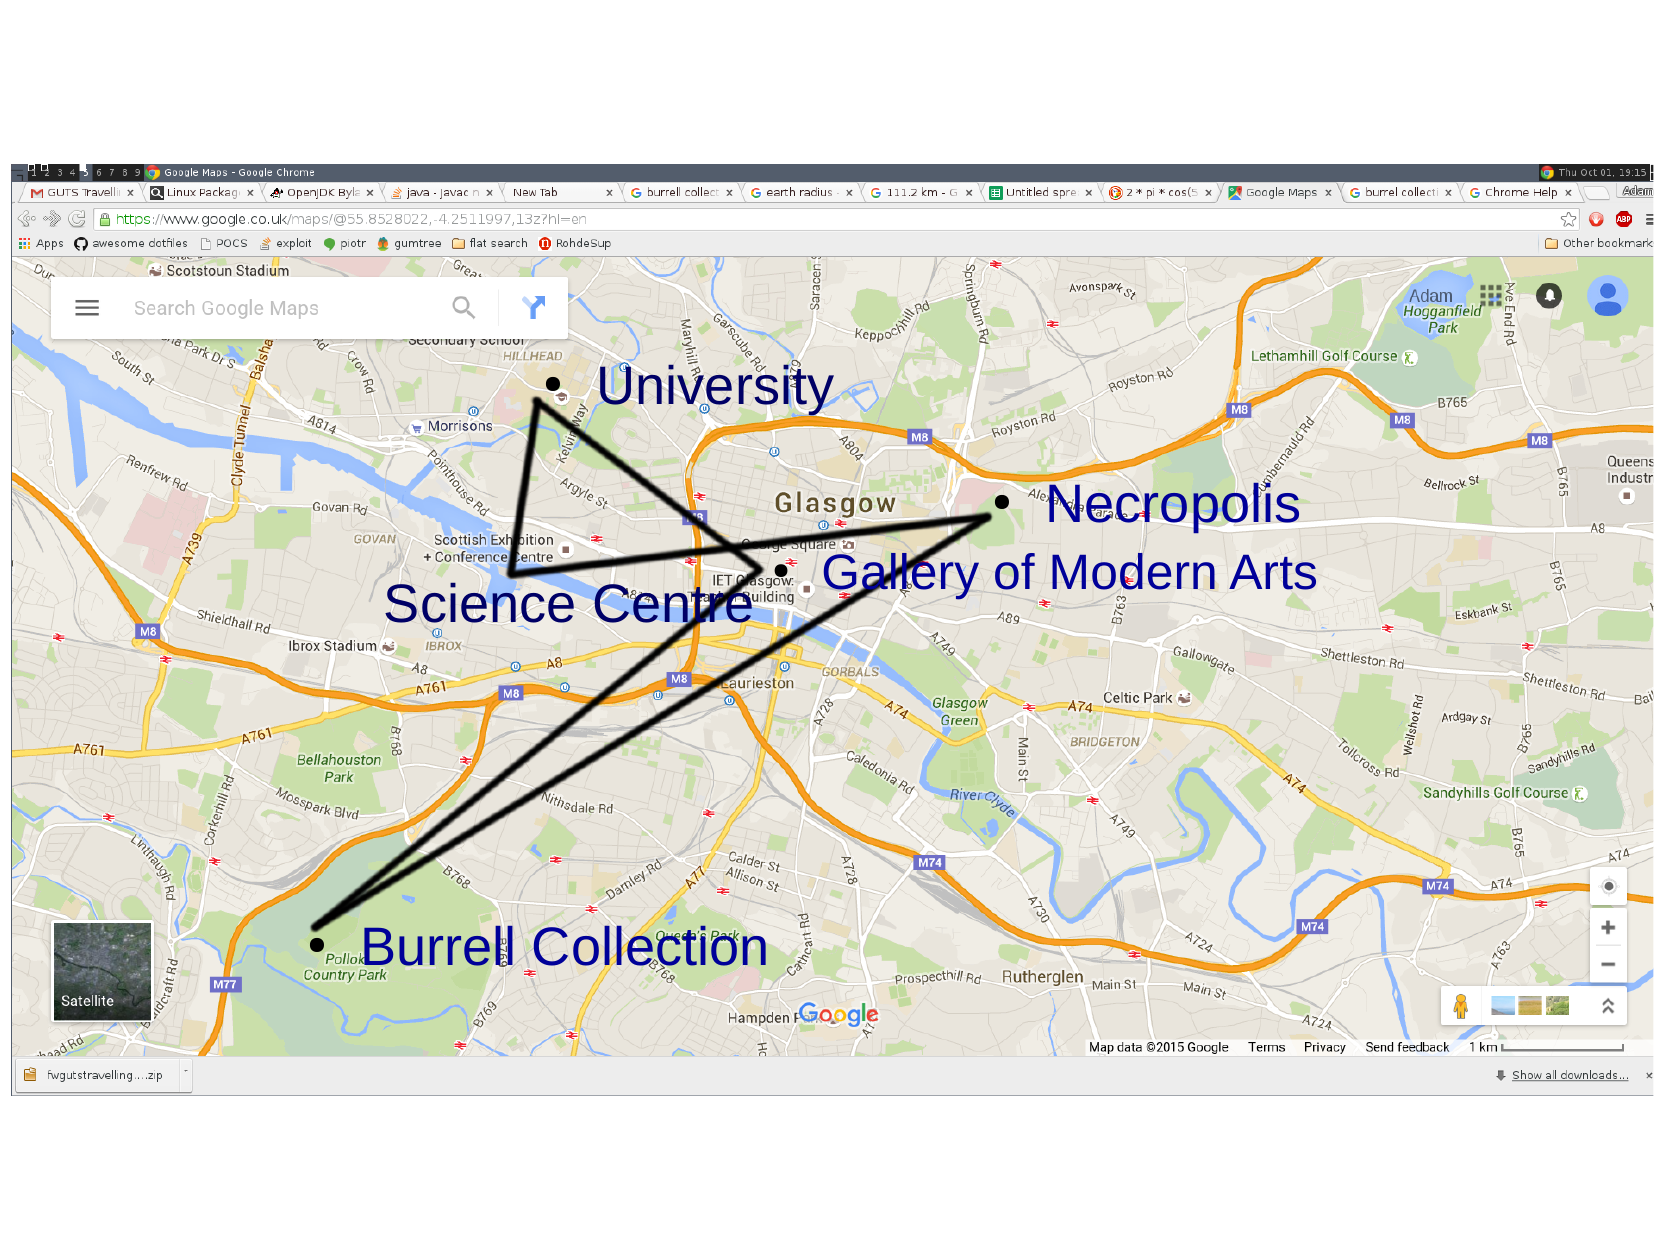

#
University
Necropolis
Gallery of Modern Arts
Science Centre
Burrell Collection